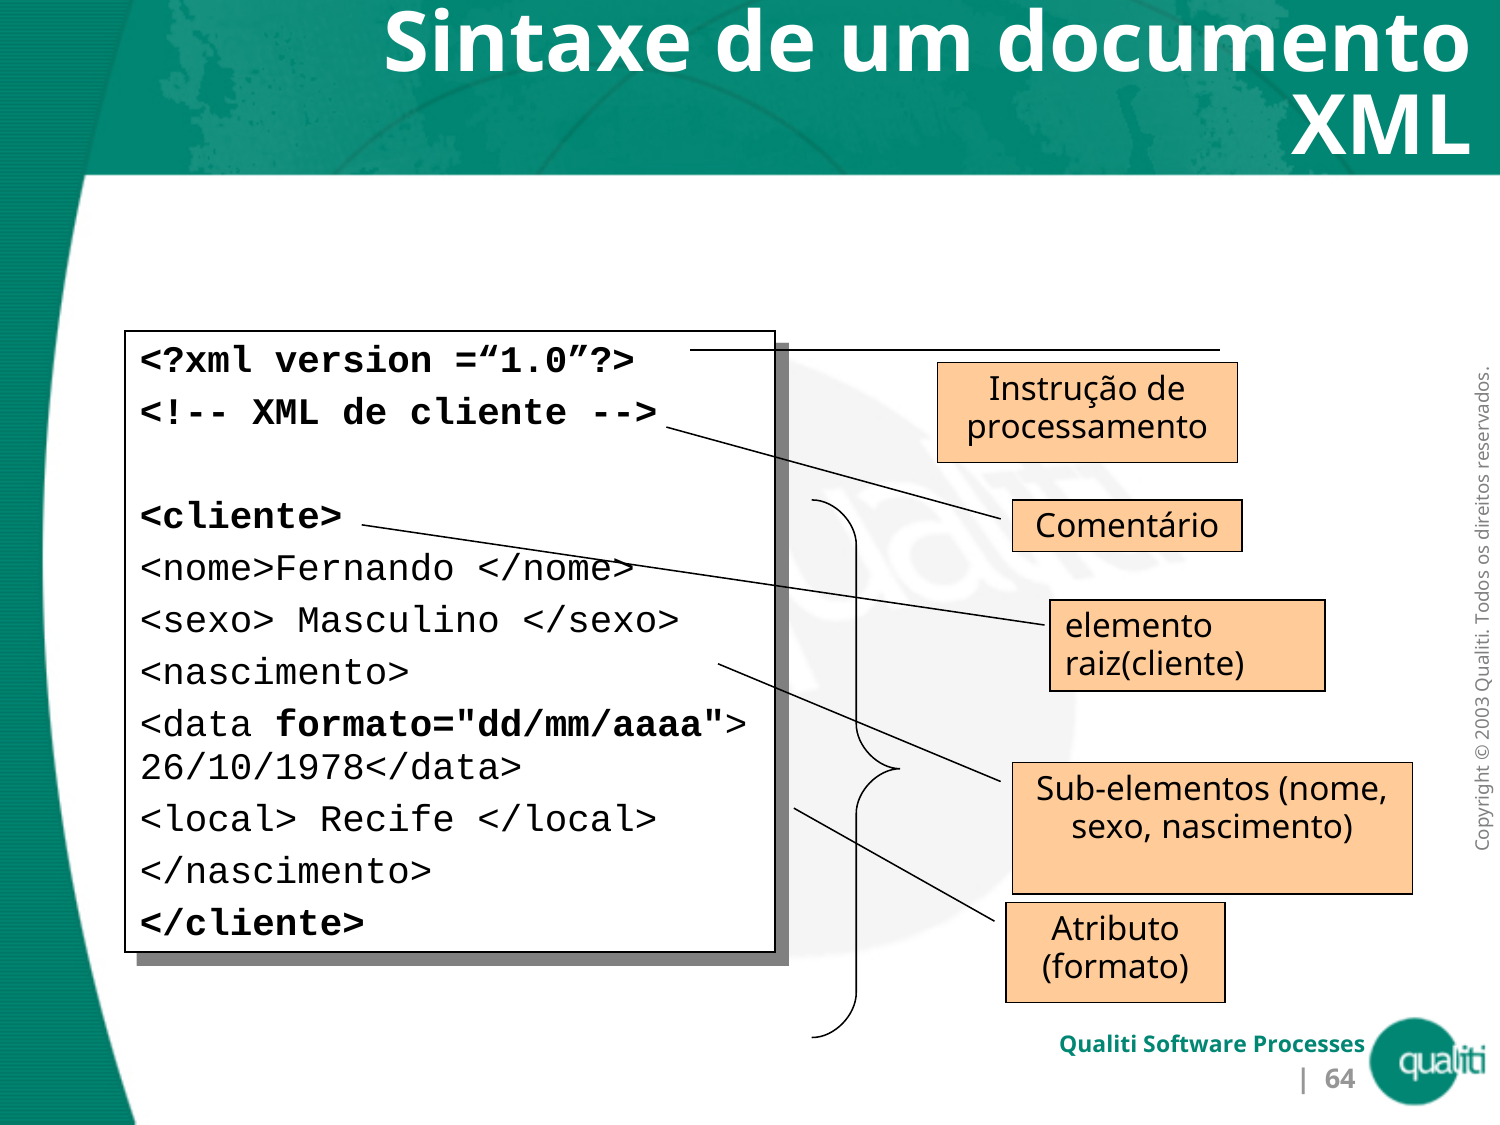

# Sintaxe de um documento XML
<?xml version =“1.0”?>
<!-- XML de cliente -->
<cliente>
<nome>Fernando </nome>
<sexo> Masculino </sexo>
<nascimento>
<data formato="dd/mm/aaaa"> 26/10/1978</data>
<local> Recife </local>
</nascimento>
</cliente>
Instrução de processamento
Comentário
elemento raiz(cliente)
Sub-elementos (nome, sexo, nascimento)
Atributo (formato)